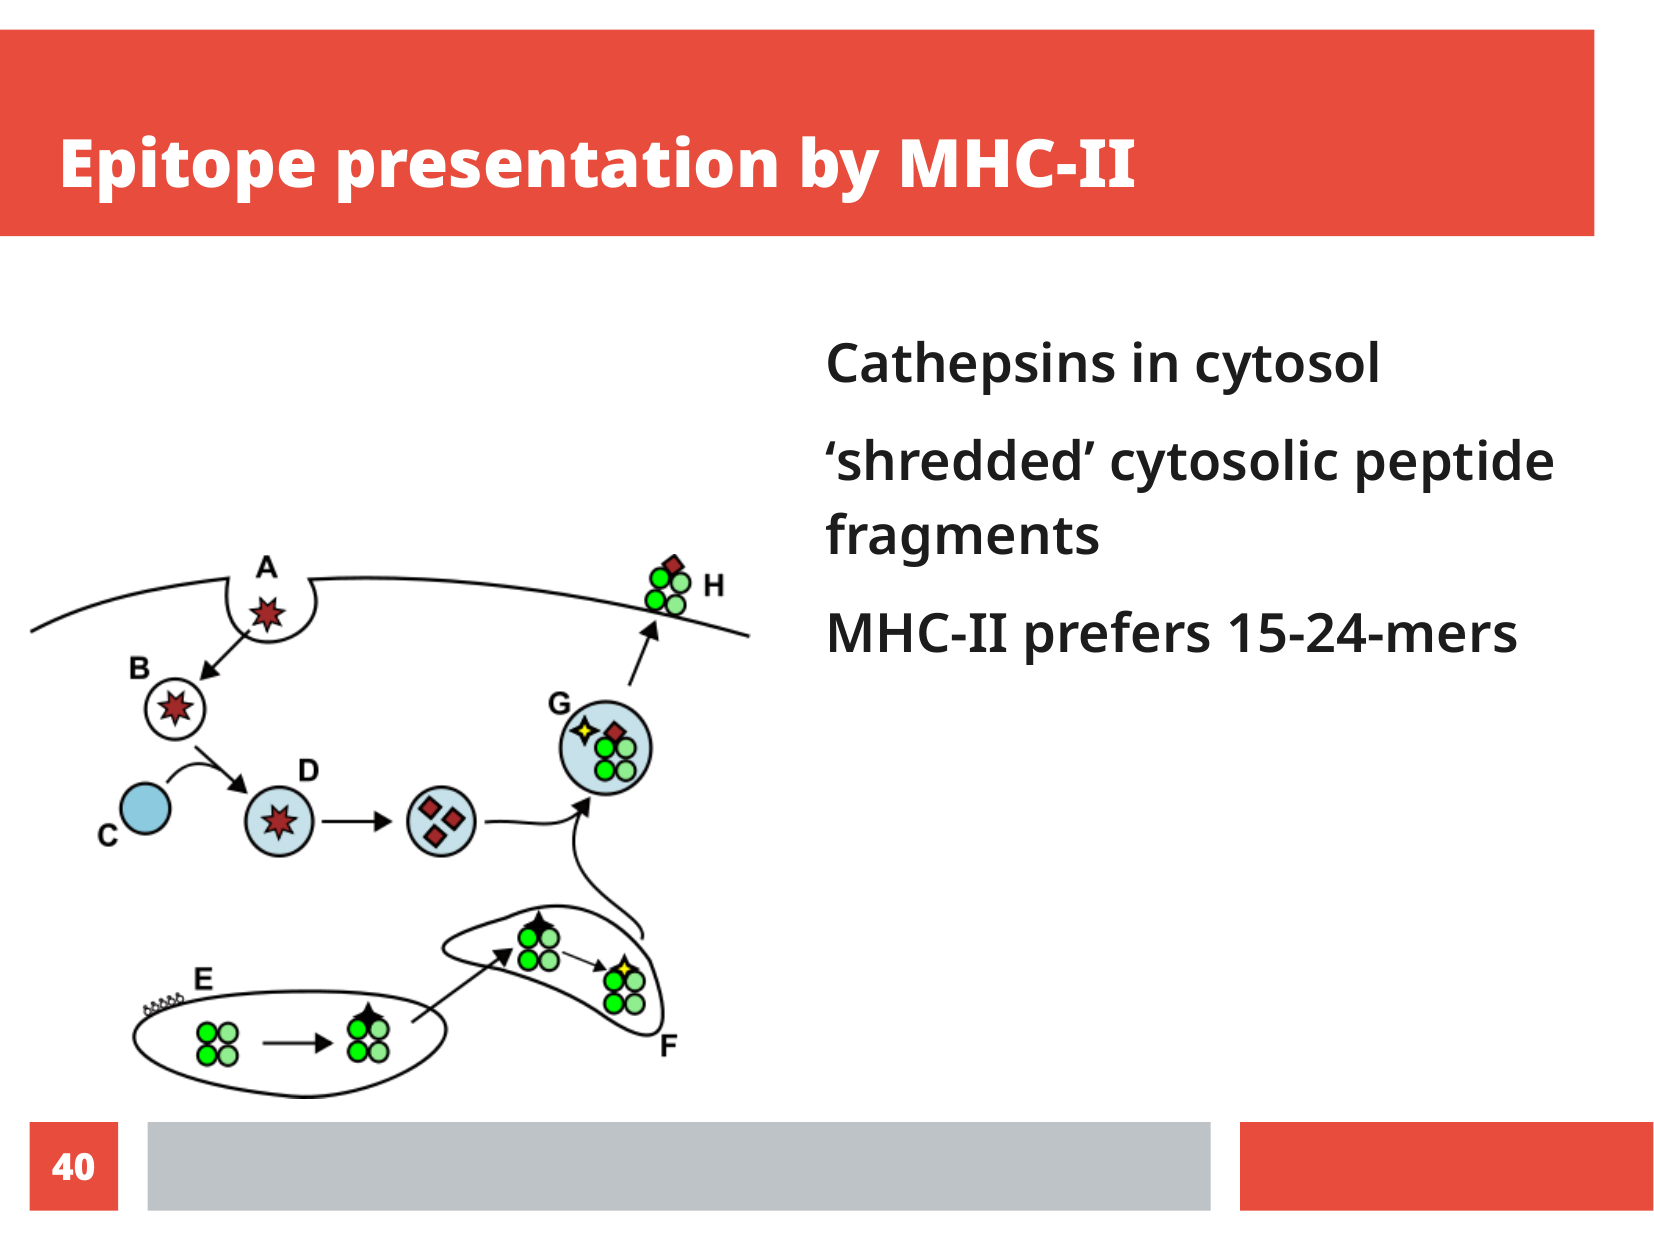

# Epitope presentation by MHC-II
Cathepsins in cytosol
‘shredded’ cytosolic peptide fragments
MHC-II prefers 15-24-mers
40